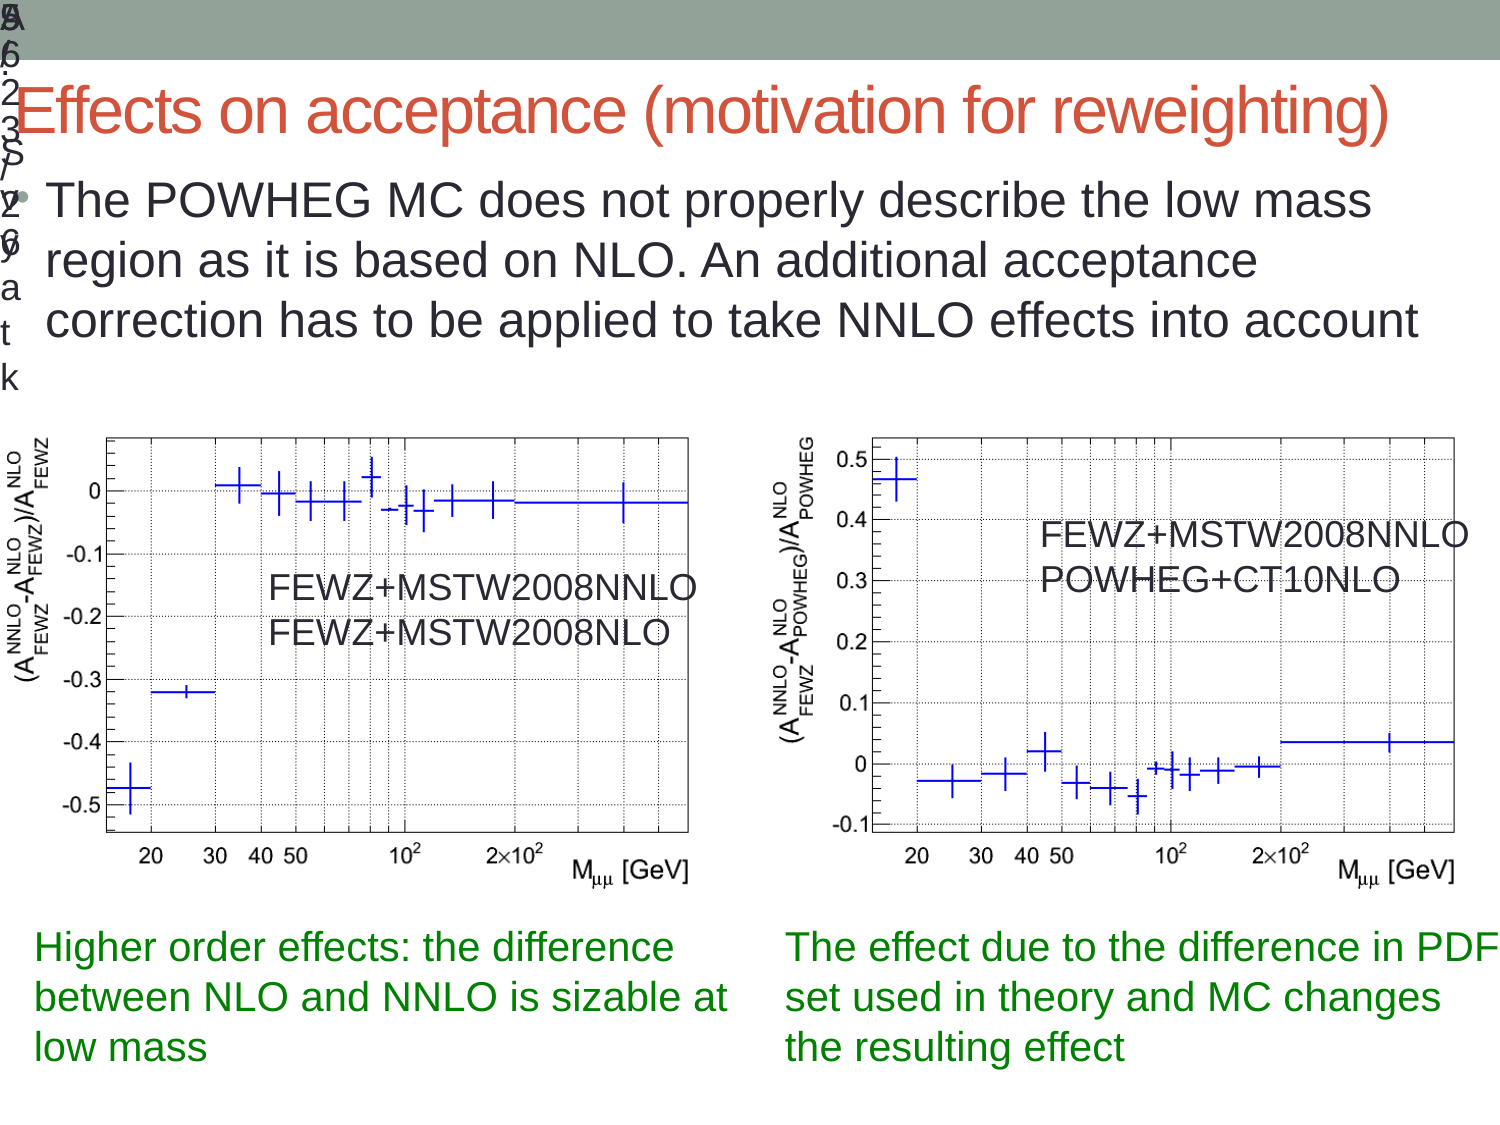

A. Svyatkovskiy
# Effects on acceptance (motivation for reweighting)
The POWHEG MC does not properly describe the low mass region as it is based on NLO. An additional acceptance correction has to be applied to take NNLO effects into account
FEWZ+MSTW2008NNLO
POWHEG+CT10NLO
FEWZ+MSTW2008NNLO
FEWZ+MSTW2008NLO
Higher order effects: the difference
between NLO and NNLO is sizable at
low mass
The effect due to the difference in PDF
set used in theory and MC changes
the resulting effect